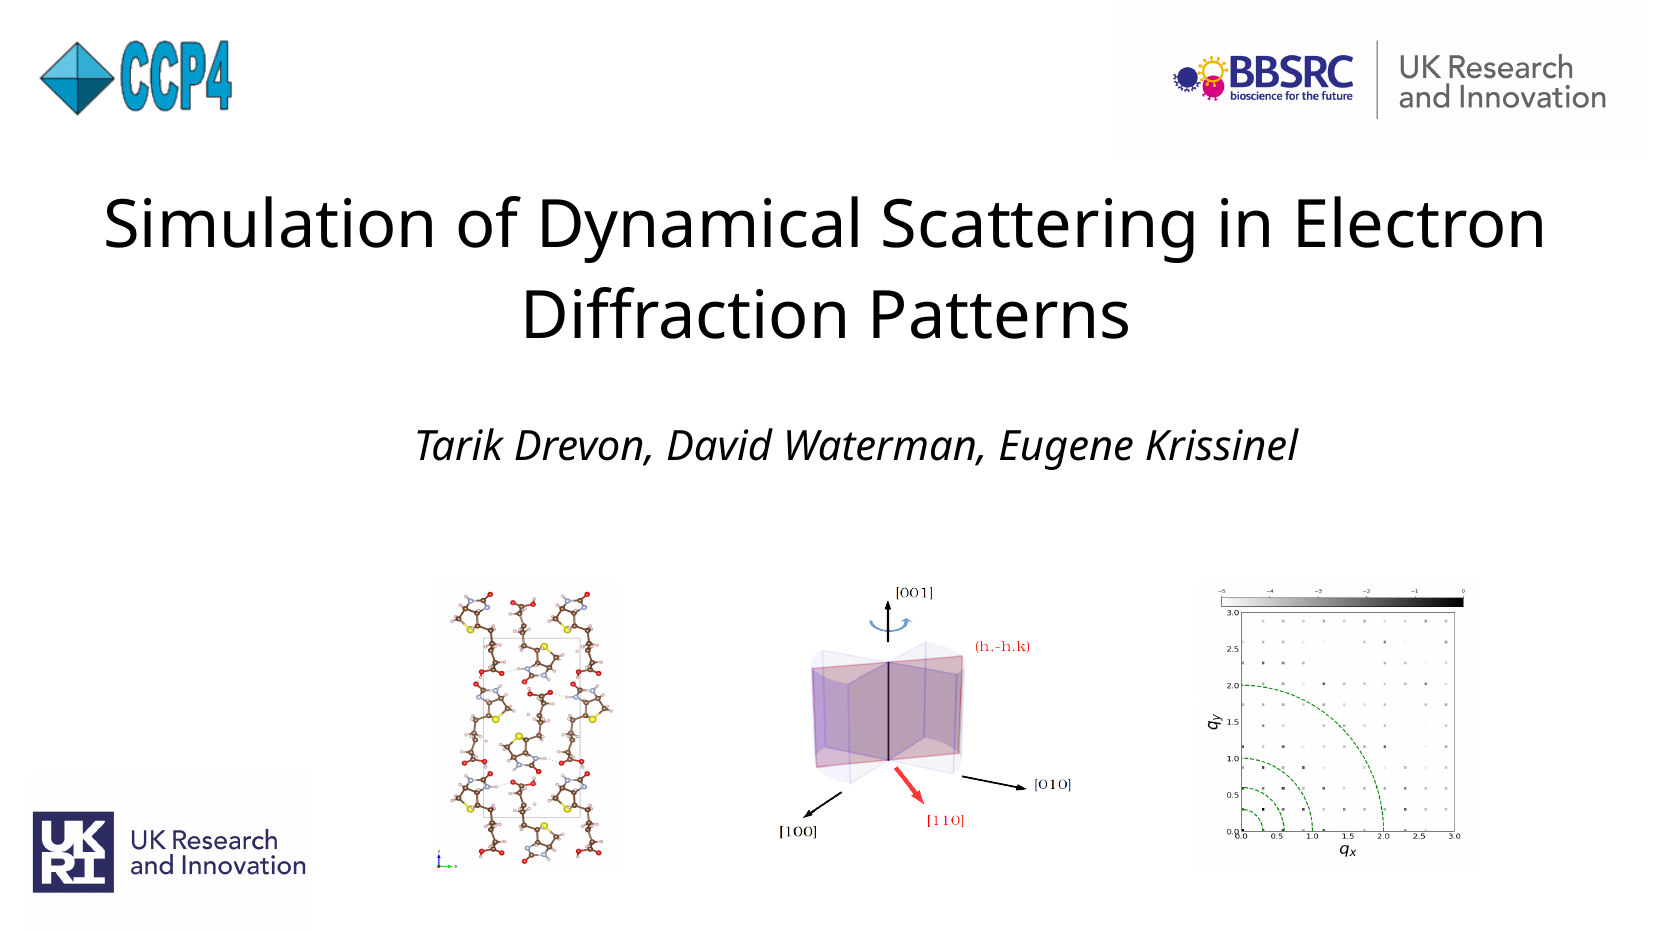

# Simulation of Dynamical Scattering in Electron Diffraction Patterns
Tarik Drevon, David Waterman, Eugene Krissinel